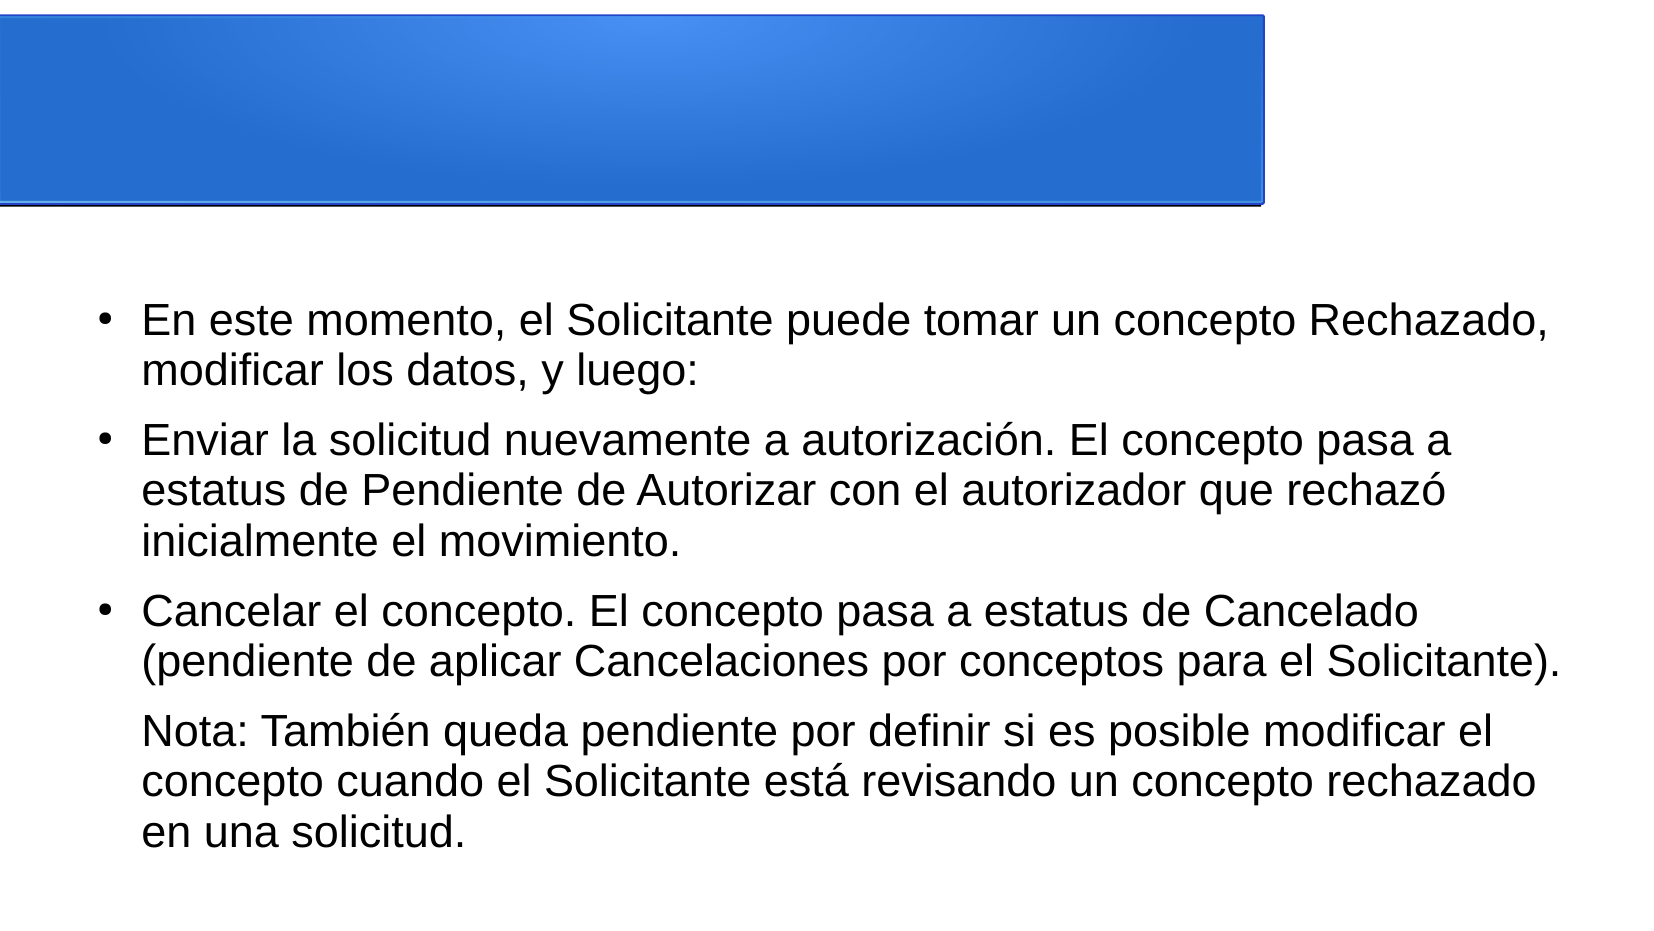

#
En este momento, el Solicitante puede tomar un concepto Rechazado, modificar los datos, y luego:
Enviar la solicitud nuevamente a autorización. El concepto pasa a estatus de Pendiente de Autorizar con el autorizador que rechazó inicialmente el movimiento.
Cancelar el concepto. El concepto pasa a estatus de Cancelado (pendiente de aplicar Cancelaciones por conceptos para el Solicitante).
Nota: También queda pendiente por definir si es posible modificar el concepto cuando el Solicitante está revisando un concepto rechazado en una solicitud.